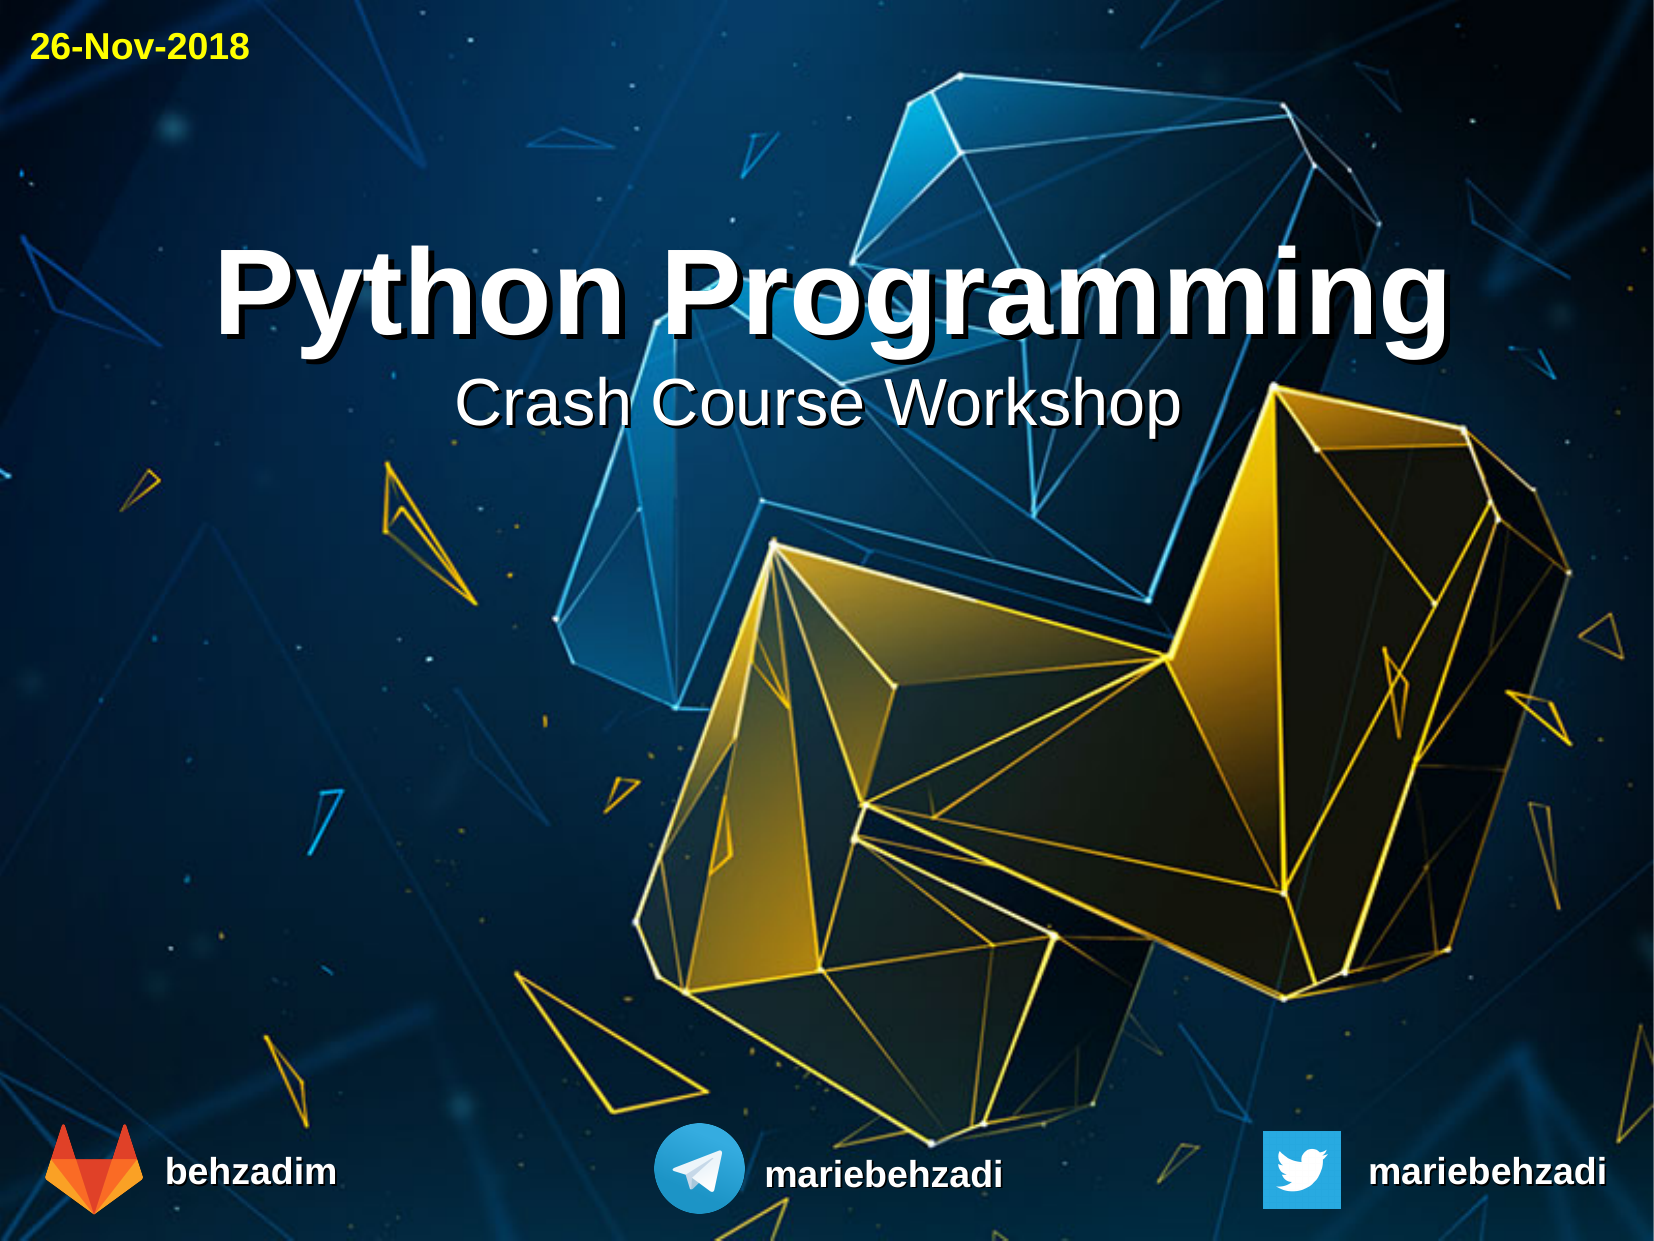

26-Nov-2018
# Python Programming
Crash Course Workshop
behzadim
mariebehzadi
mariebehzadi